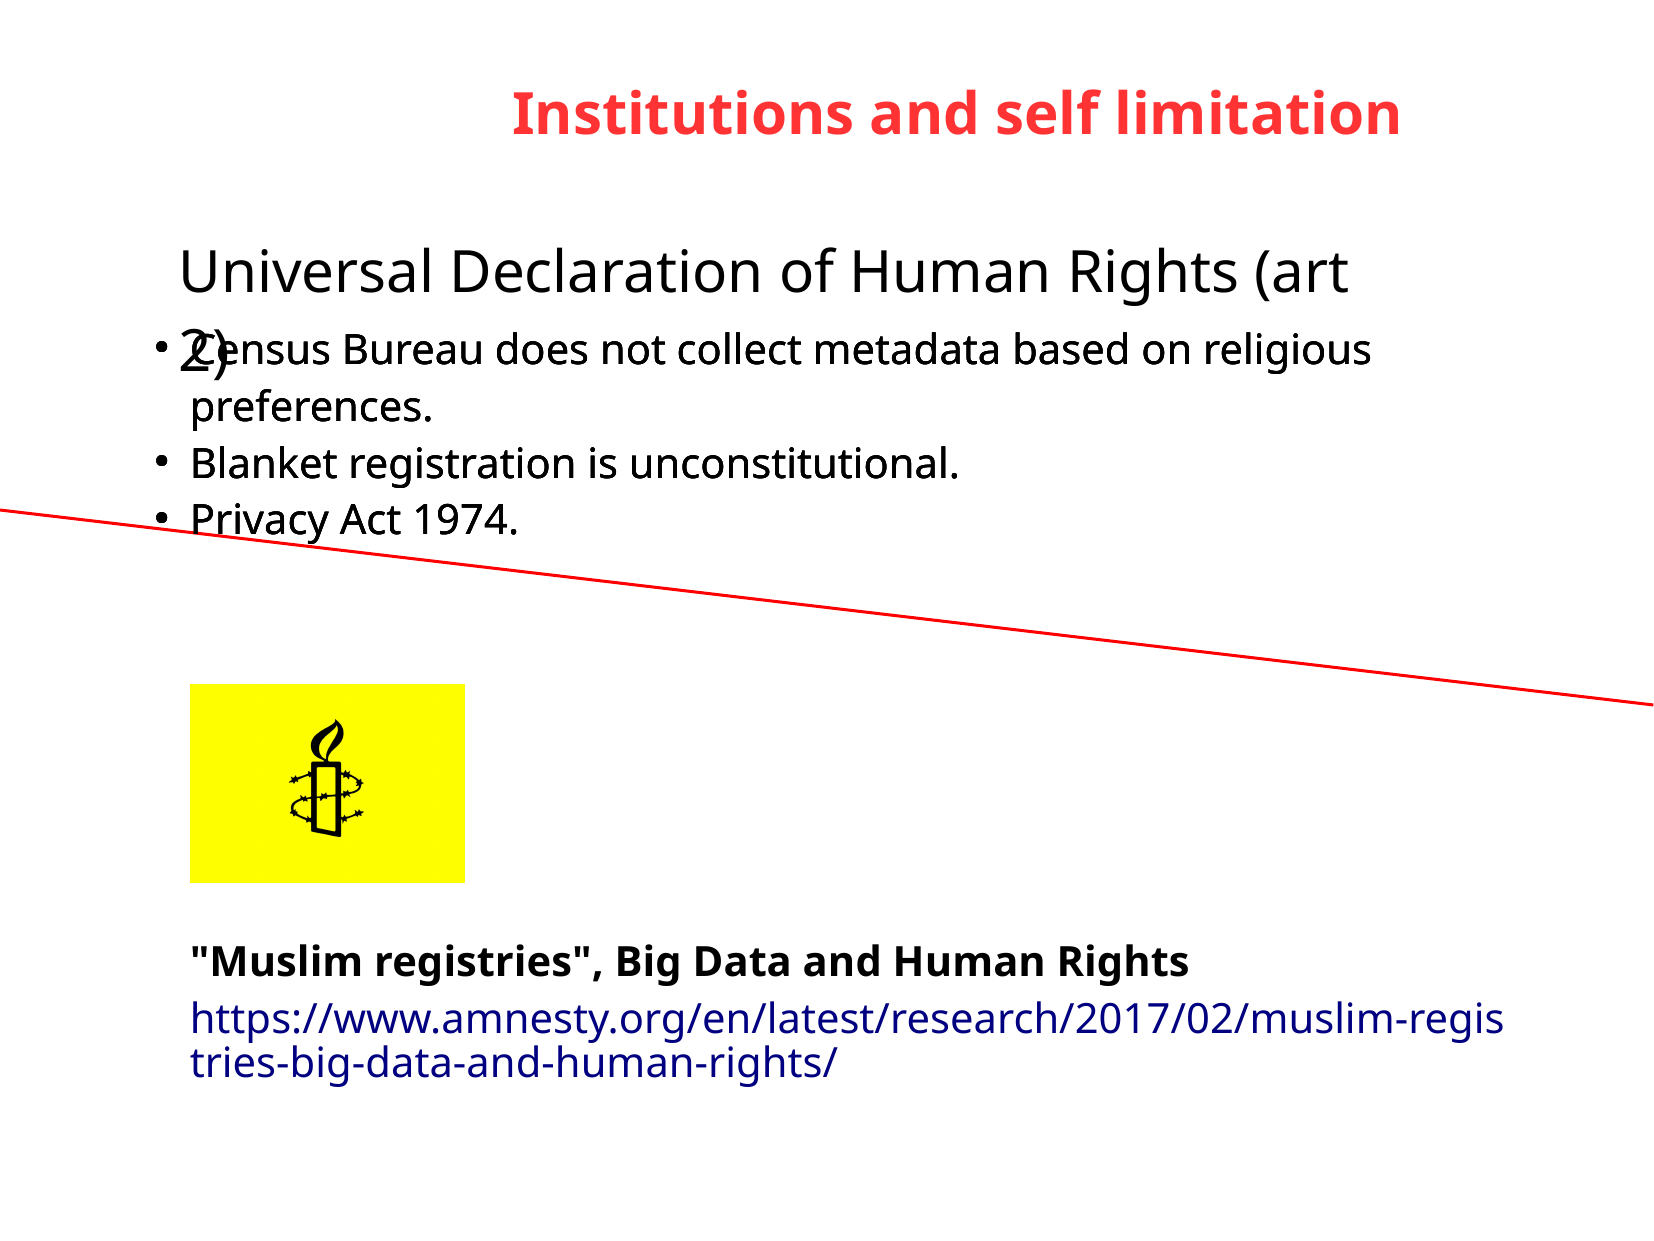

Institutions and self limitation
Universal Declaration of Human Rights (art 2)
Census Bureau does not collect metadata based on religious preferences.
Blanket registration is unconstitutional.
Privacy Act 1974.
Census Bureau does not collect metadata based on religious preferences.
Blanket registration is unconstitutional.
Privacy Act 1974.
Census Bureau does not collect metadata based on religious preferences.
Blanket registration is unconstitutional.
Privacy Act 1974.
"Muslim registries", Big Data and Human Rights https://www.amnesty.org/en/latest/research/2017/02/muslim-registries-big-data-and-human-rights/